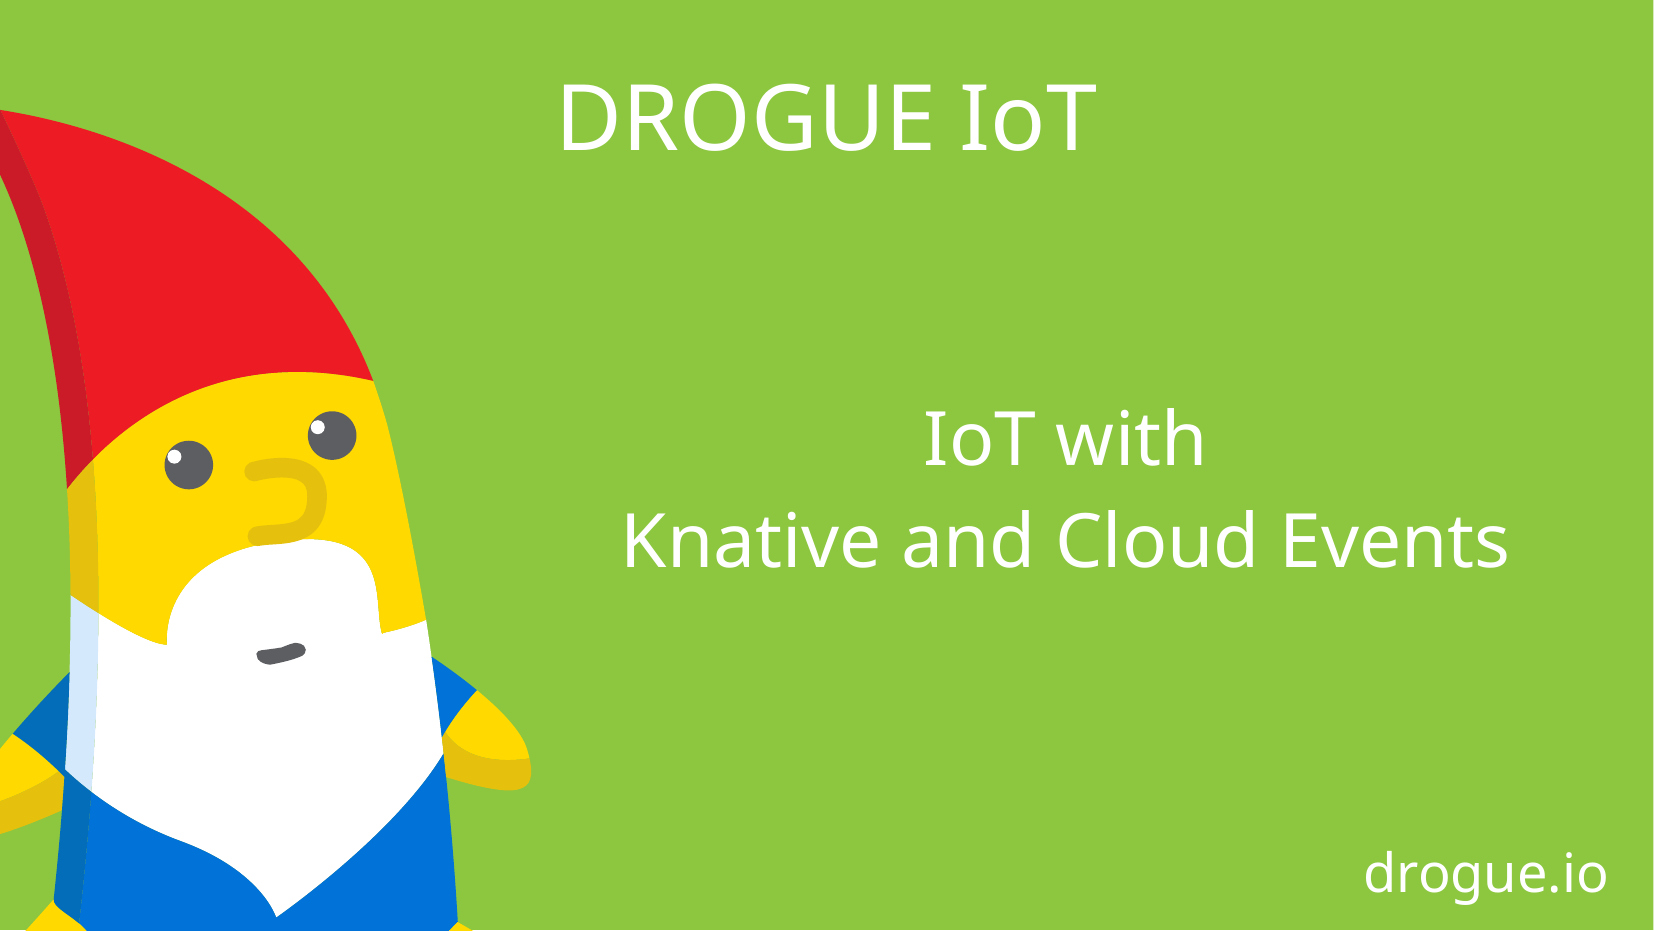

DROGUE IoT
# IoT with
Knative and Cloud Events
drogue.io